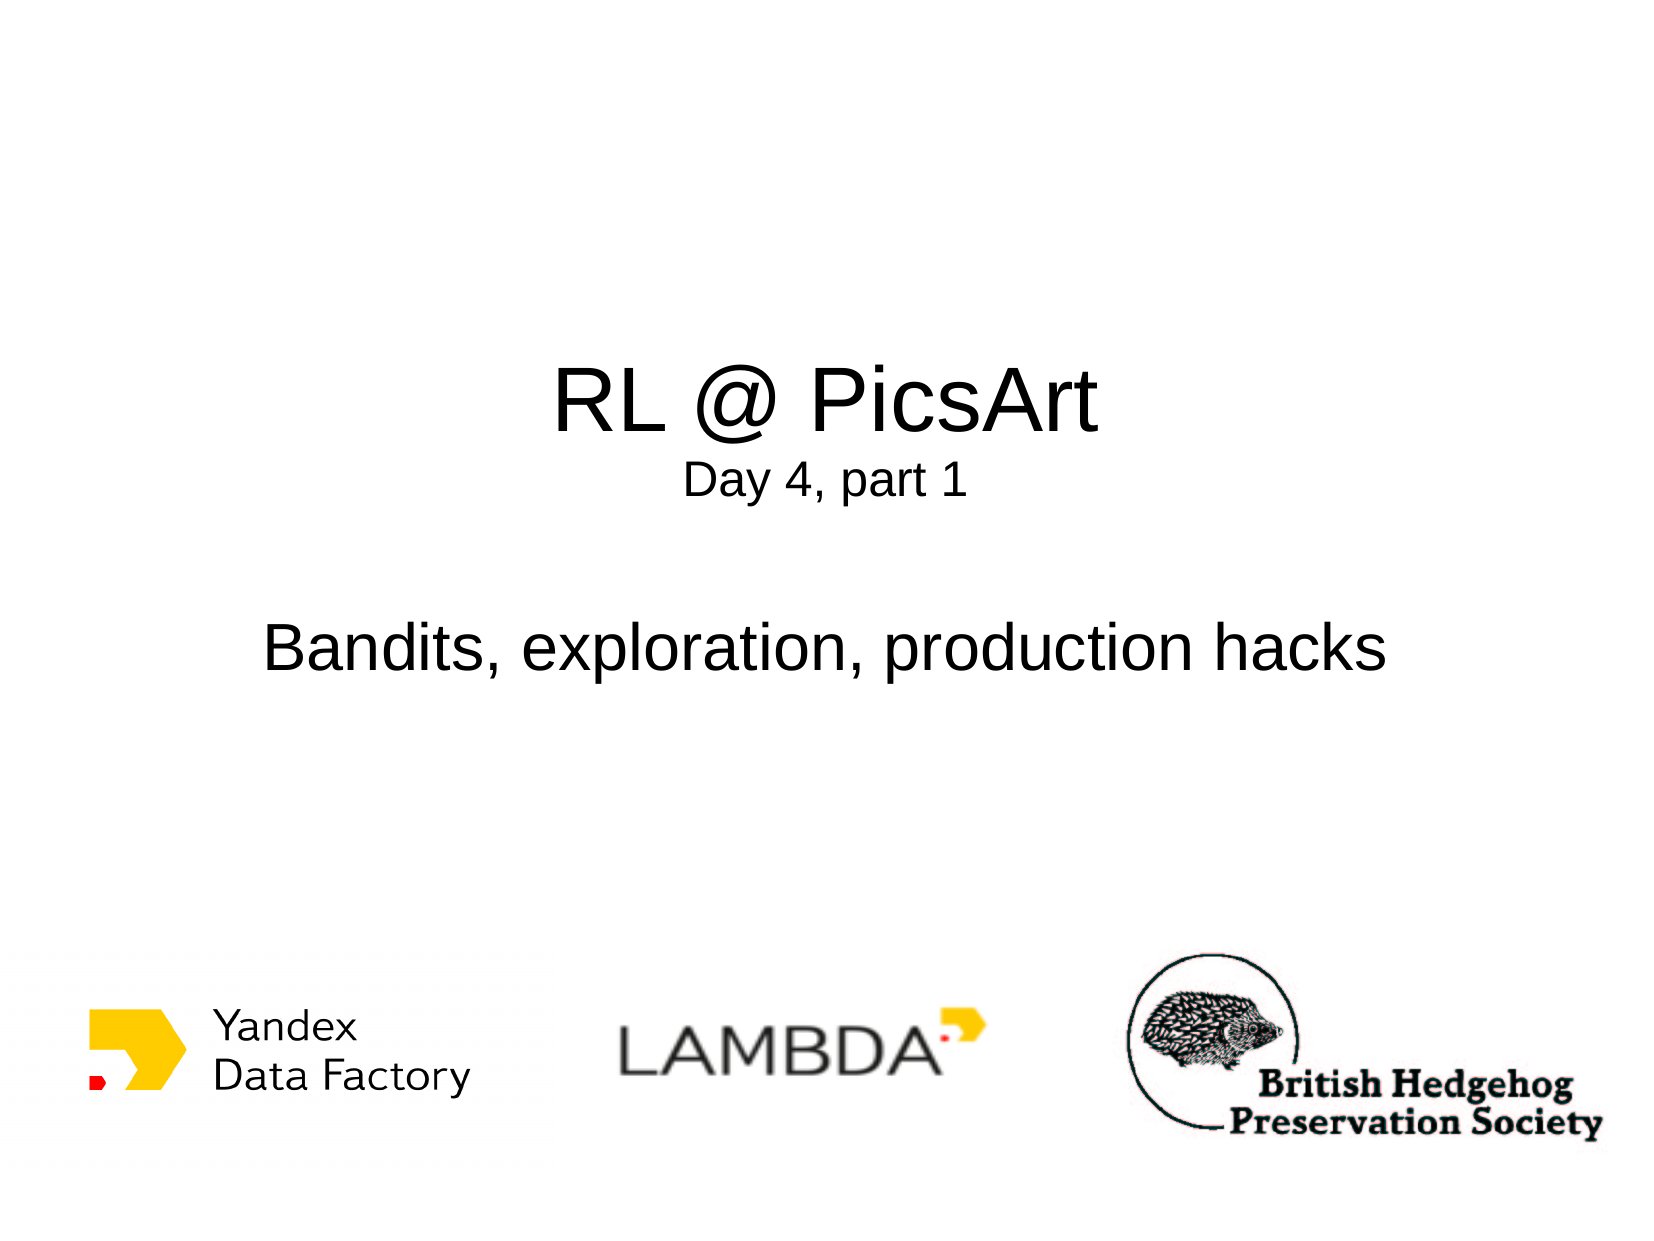

RL @ PicsArt
Day 4, part 1
Bandits, exploration, production hacks
1